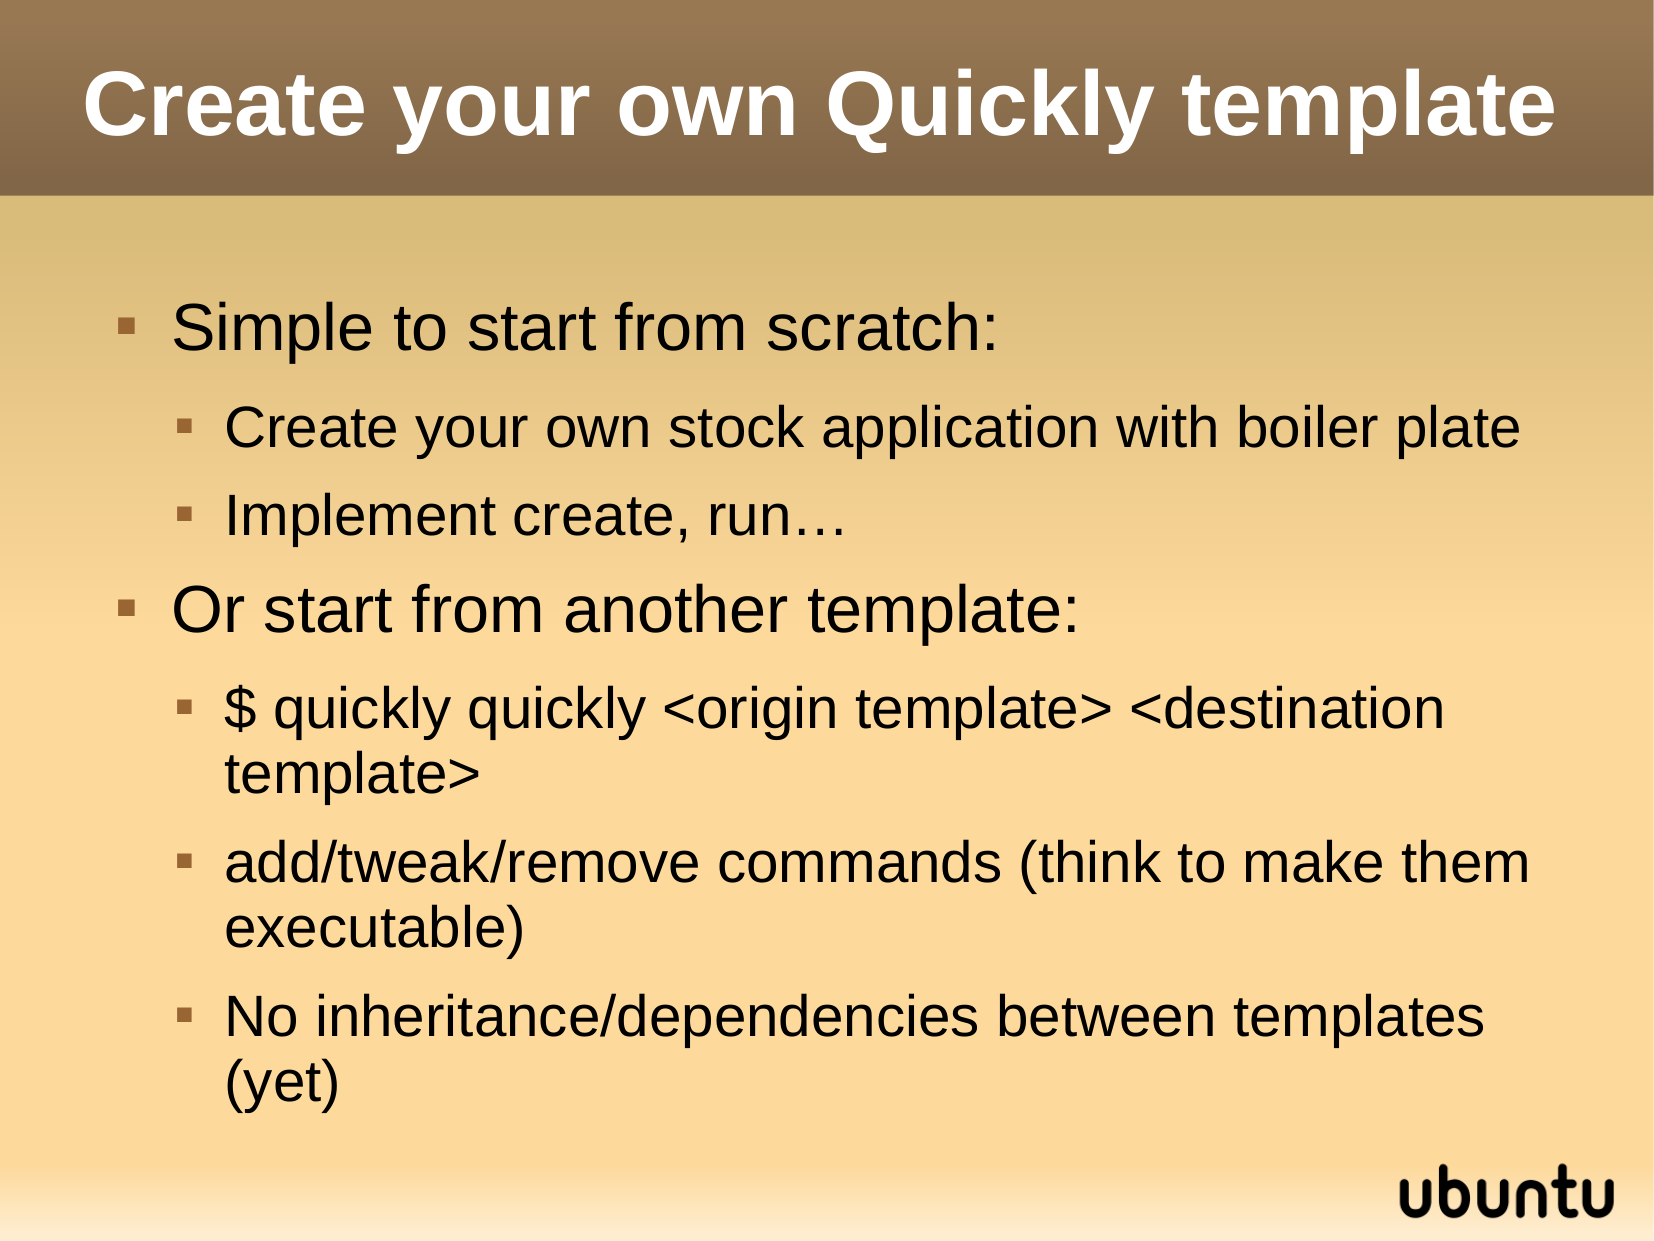

# Create your own Quickly template
Simple to start from scratch:
Create your own stock application with boiler plate
Implement create, run…
Or start from another template:
$ quickly quickly <origin template> <destination template>
add/tweak/remove commands (think to make them executable)
No inheritance/dependencies between templates (yet)